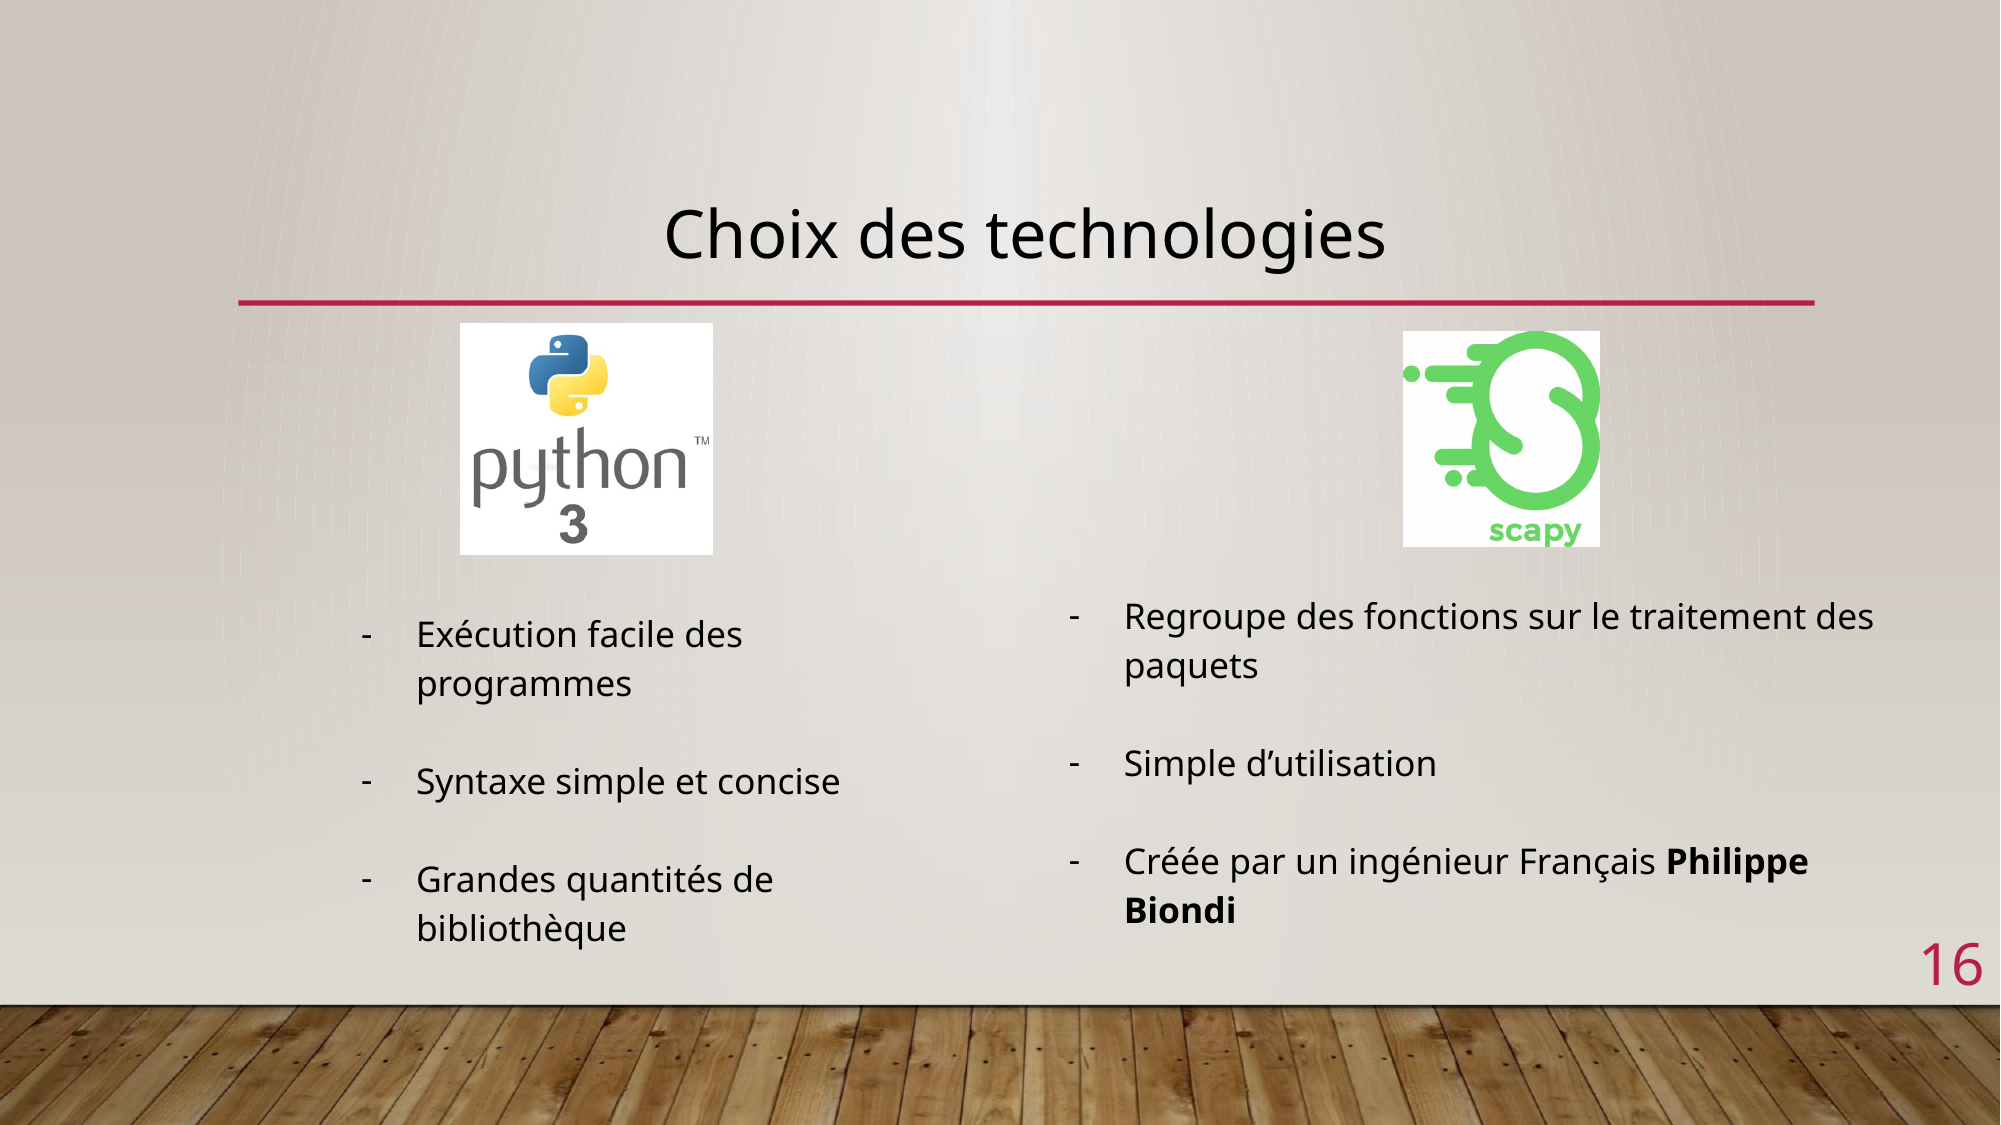

# Choix des technologies
Regroupe des fonctions sur le traitement des paquets
Simple d’utilisation
Créée par un ingénieur Français Philippe Biondi
Exécution facile des programmes
Syntaxe simple et concise
Grandes quantités de bibliothèque